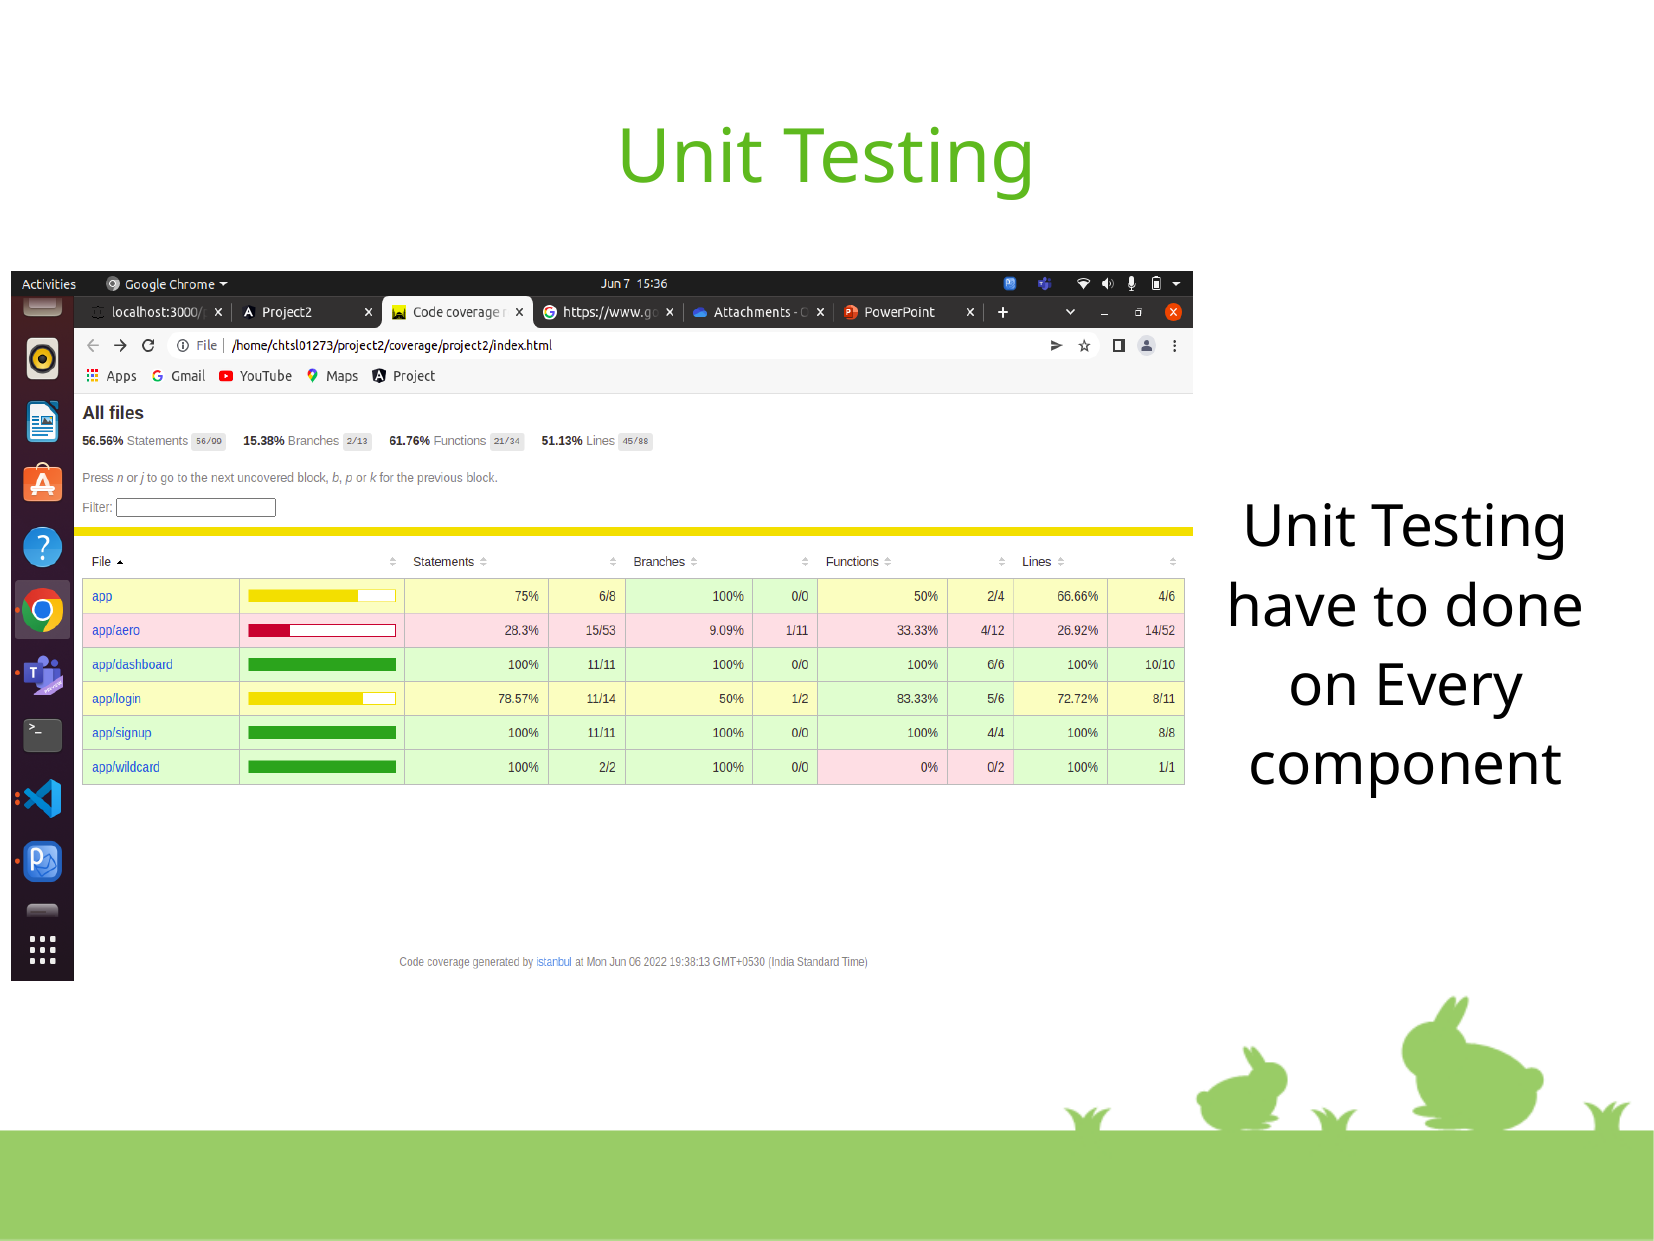

# Unit Testing
Unit Testing have to done on Every component